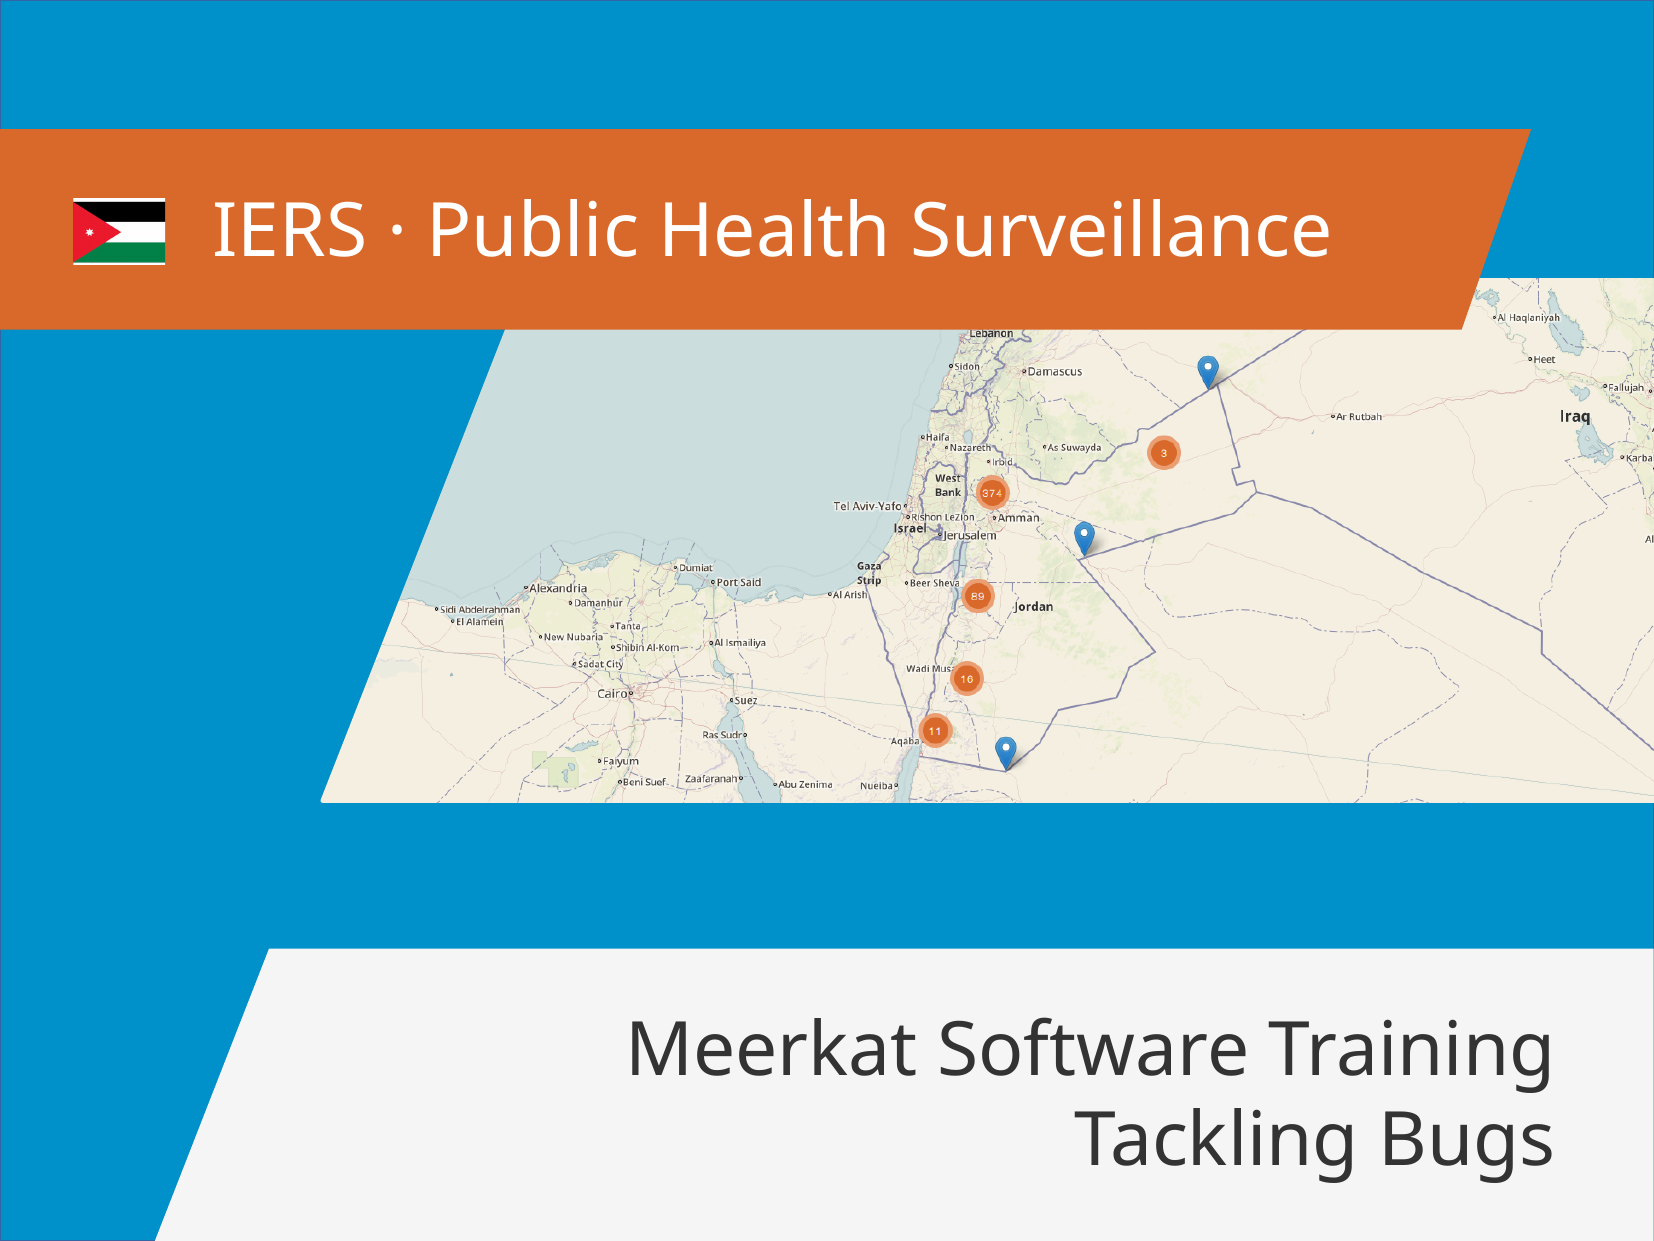

IERS · Public Health Surveillance
Meerkat Software Training
Tackling Bugs